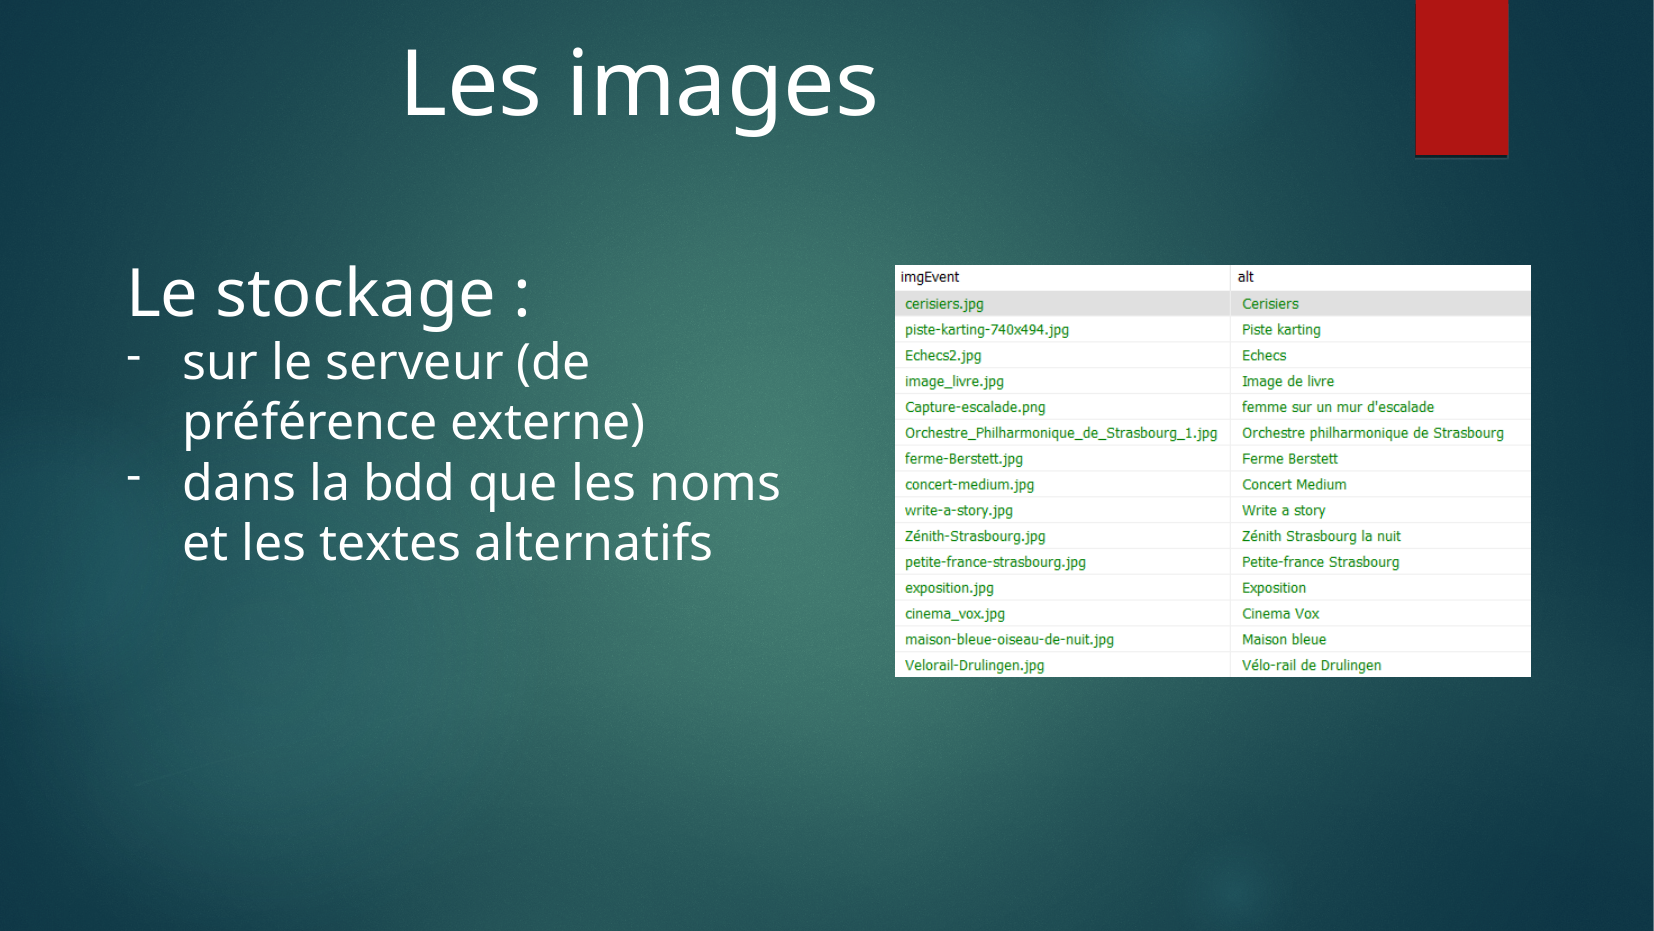

Les images​
Le stockage :
sur le serveur (de préférence externe)
dans la bdd que les noms et les textes alternatifs